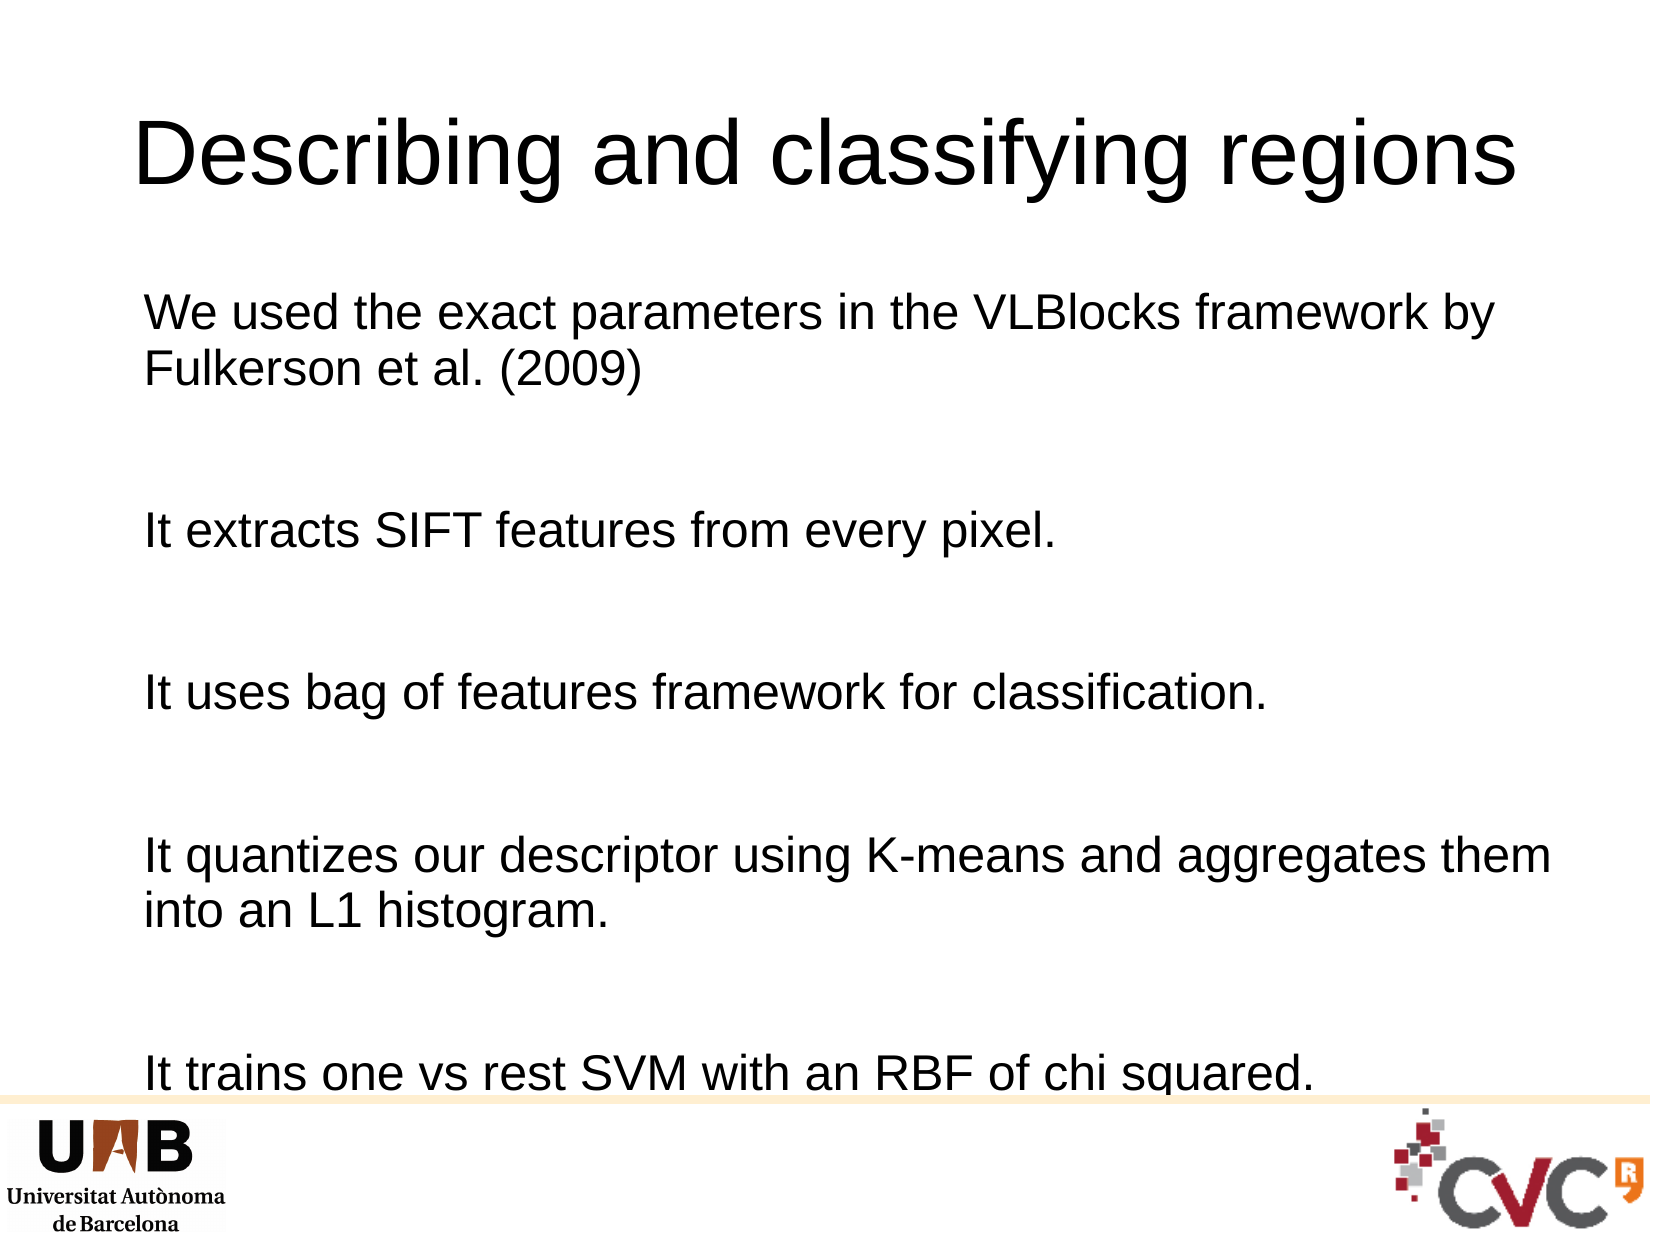

# Describing and classifying regions
We used the exact parameters in the VLBlocks framework by Fulkerson et al. (2009)
It extracts SIFT features from every pixel.
It uses bag of features framework for classification.
It quantizes our descriptor using K-means and aggregates them into an L1 histogram.
It trains one vs rest SVM with an RBF of chi squared.